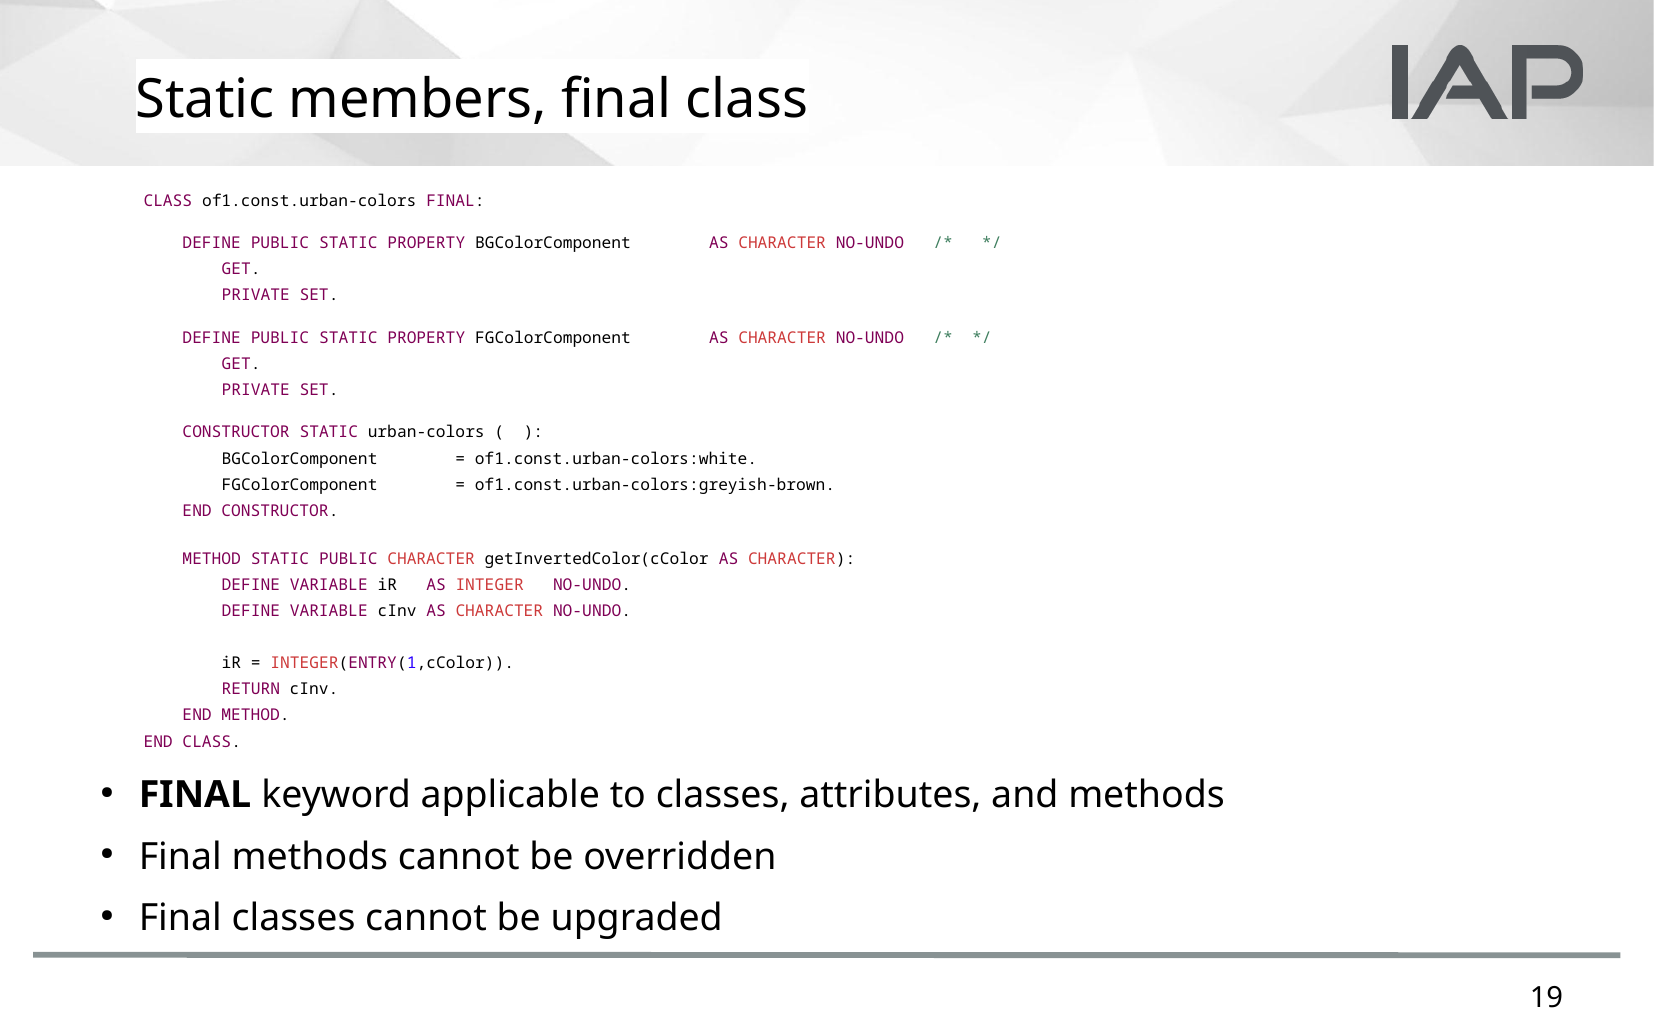

# Static members, final class
CLASS of1.const.urban-colors FINAL:
 DEFINE PUBLIC STATIC PROPERTY BGColorComponent AS CHARACTER NO-UNDO /* */
 GET.
 PRIVATE SET.
 DEFINE PUBLIC STATIC PROPERTY FGColorComponent AS CHARACTER NO-UNDO /* */
 GET.
 PRIVATE SET.
 CONSTRUCTOR STATIC urban-colors ( ):
 BGColorComponent = of1.const.urban-colors:white.
 FGColorComponent = of1.const.urban-colors:greyish-brown.
 END CONSTRUCTOR.
 METHOD STATIC PUBLIC CHARACTER getInvertedColor(cColor AS CHARACTER):
 DEFINE VARIABLE iR AS INTEGER NO-UNDO.
 DEFINE VARIABLE cInv AS CHARACTER NO-UNDO.
 iR = INTEGER(ENTRY(1,cColor)).
 RETURN cInv.
 END METHOD.
END CLASS.
FINAL keyword applicable to classes, attributes, and methods
Final methods cannot be overridden
Final classes cannot be upgraded
19